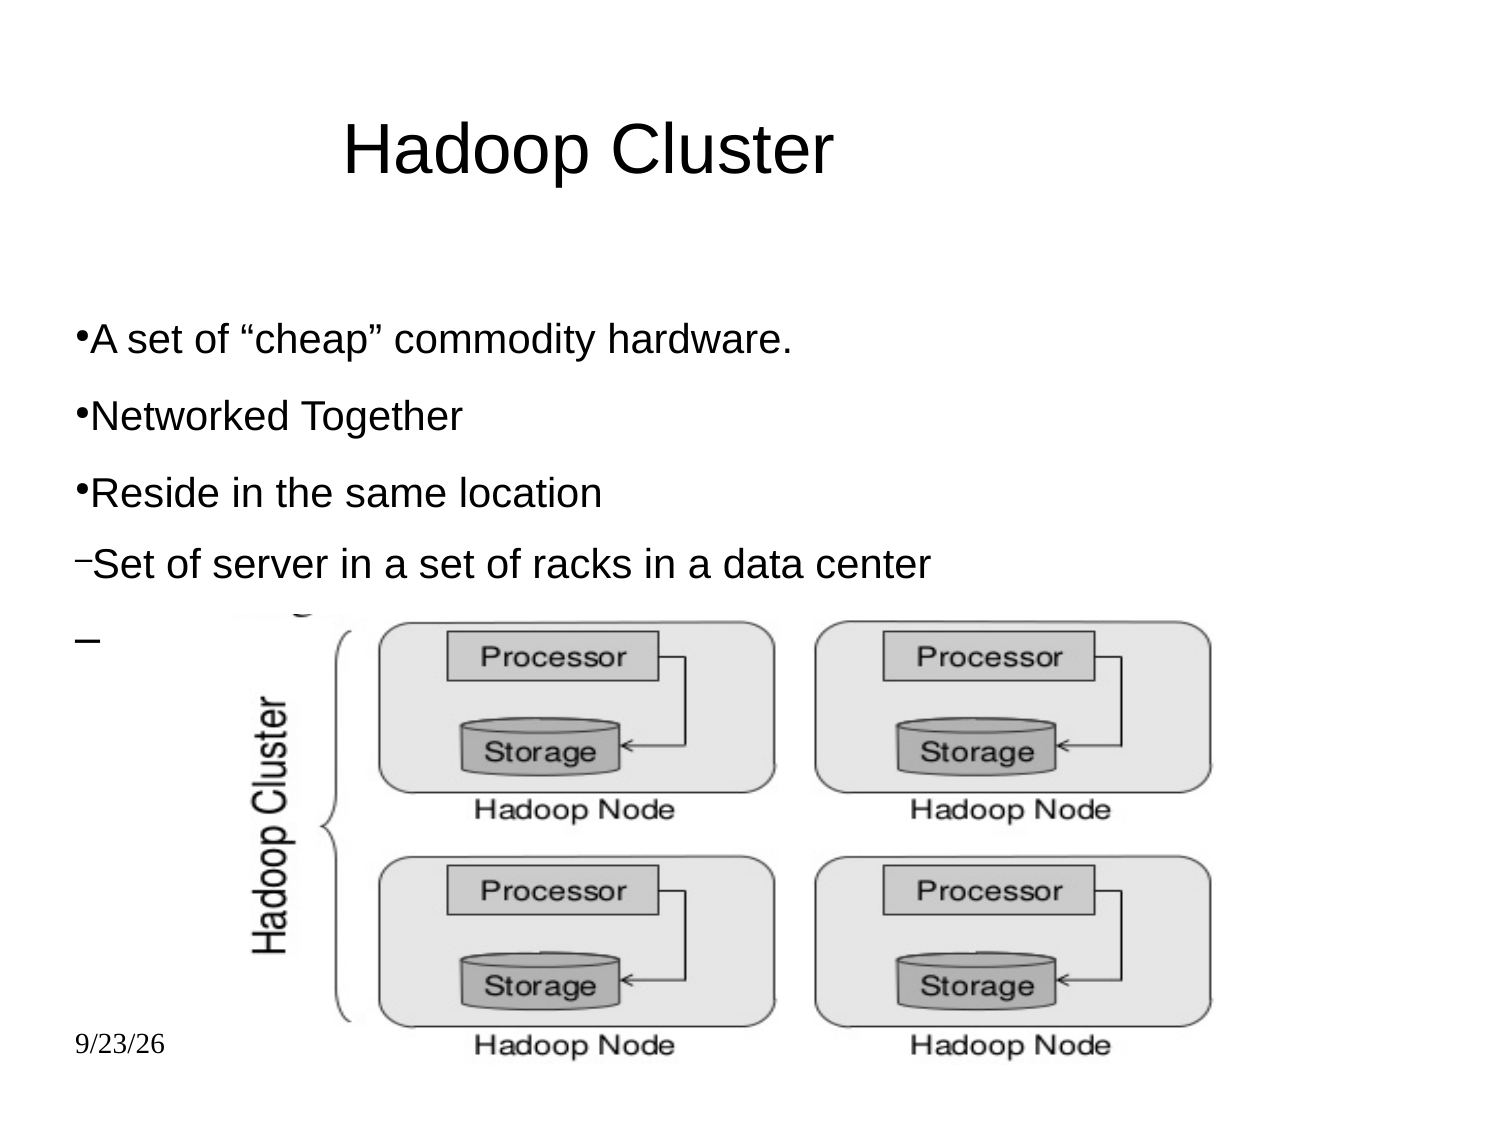

# Hadoop Cluster
A set of “cheap” commodity hardware.
Networked Together
Reside in the same location
Set of server in a set of racks in a data center
15